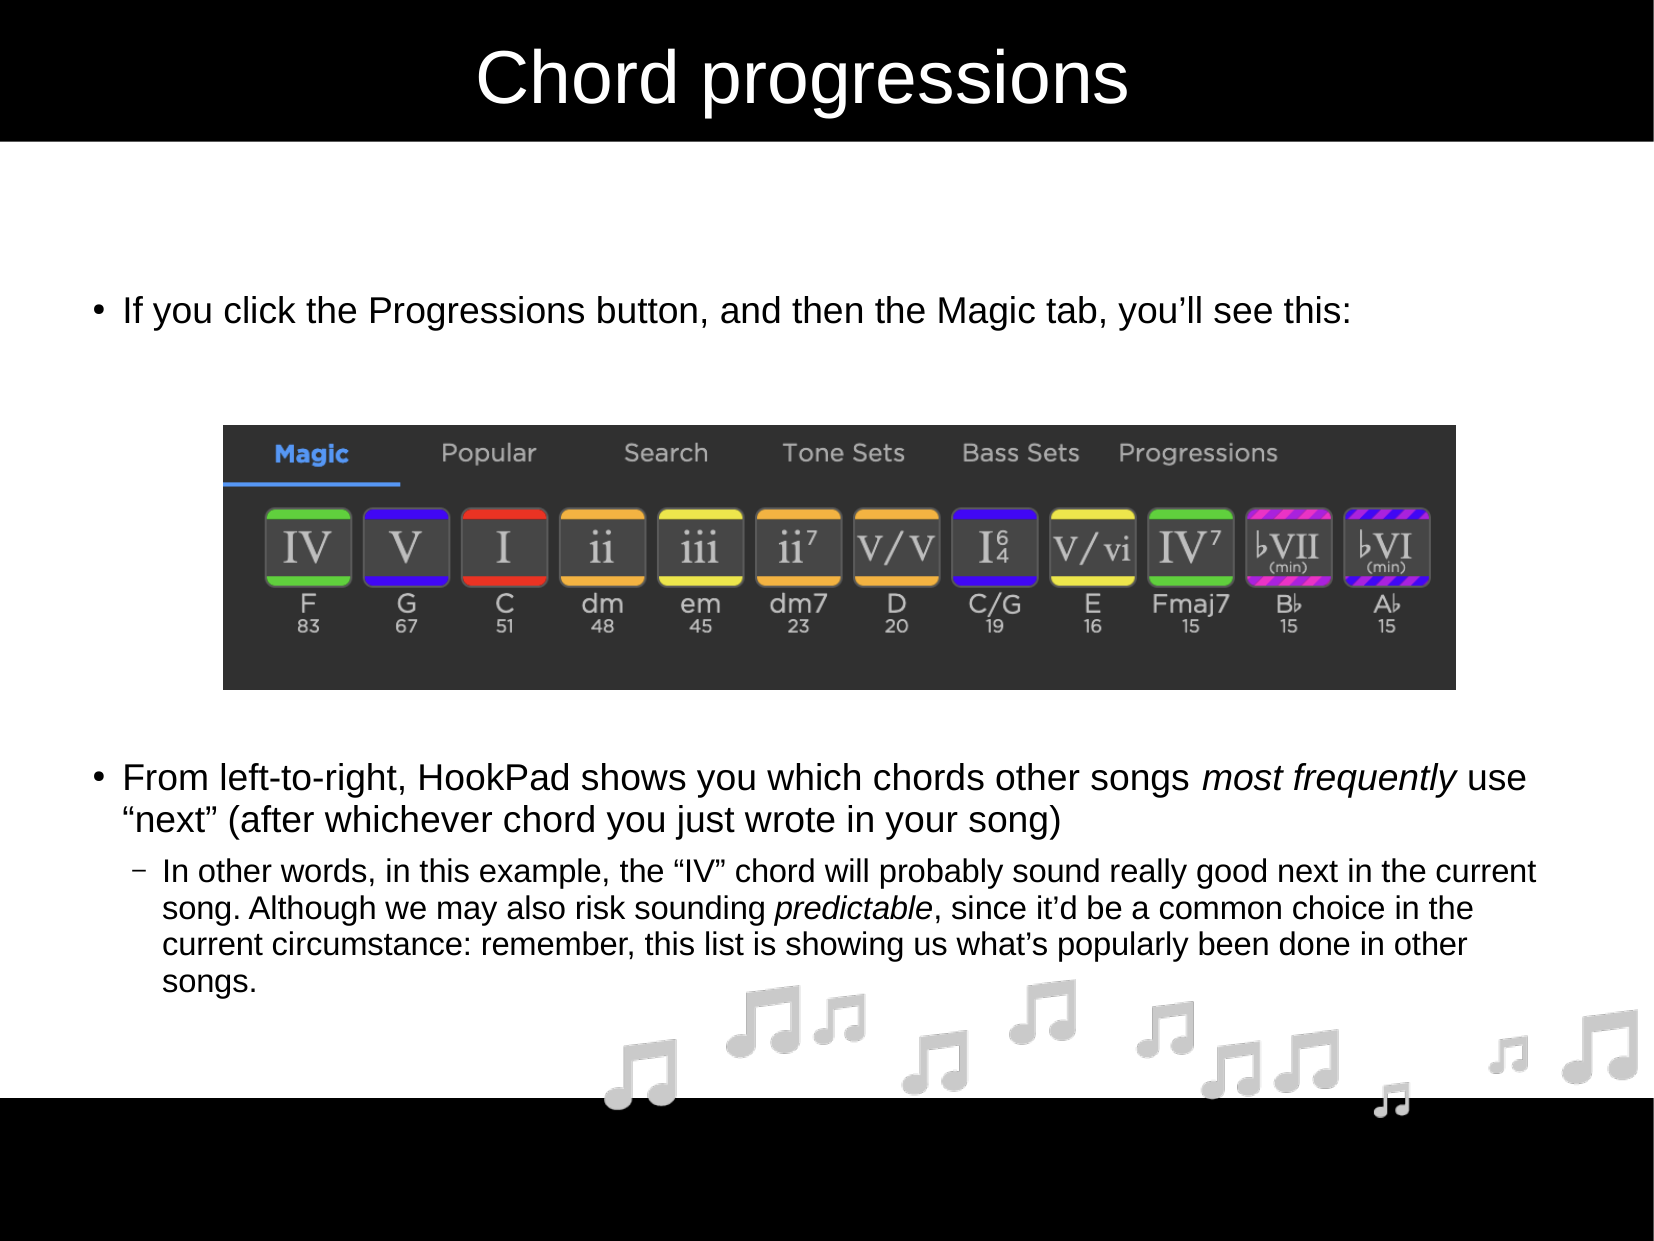

# Chord progressions
If you click the Progressions button, and then the Magic tab, you’ll see this:
From left-to-right, HookPad shows you which chords other songs most frequently use “next” (after whichever chord you just wrote in your song)
In other words, in this example, the “IV” chord will probably sound really good next in the current song. Although we may also risk sounding predictable, since it’d be a common choice in the current circumstance: remember, this list is showing us what’s popularly been done in other songs.